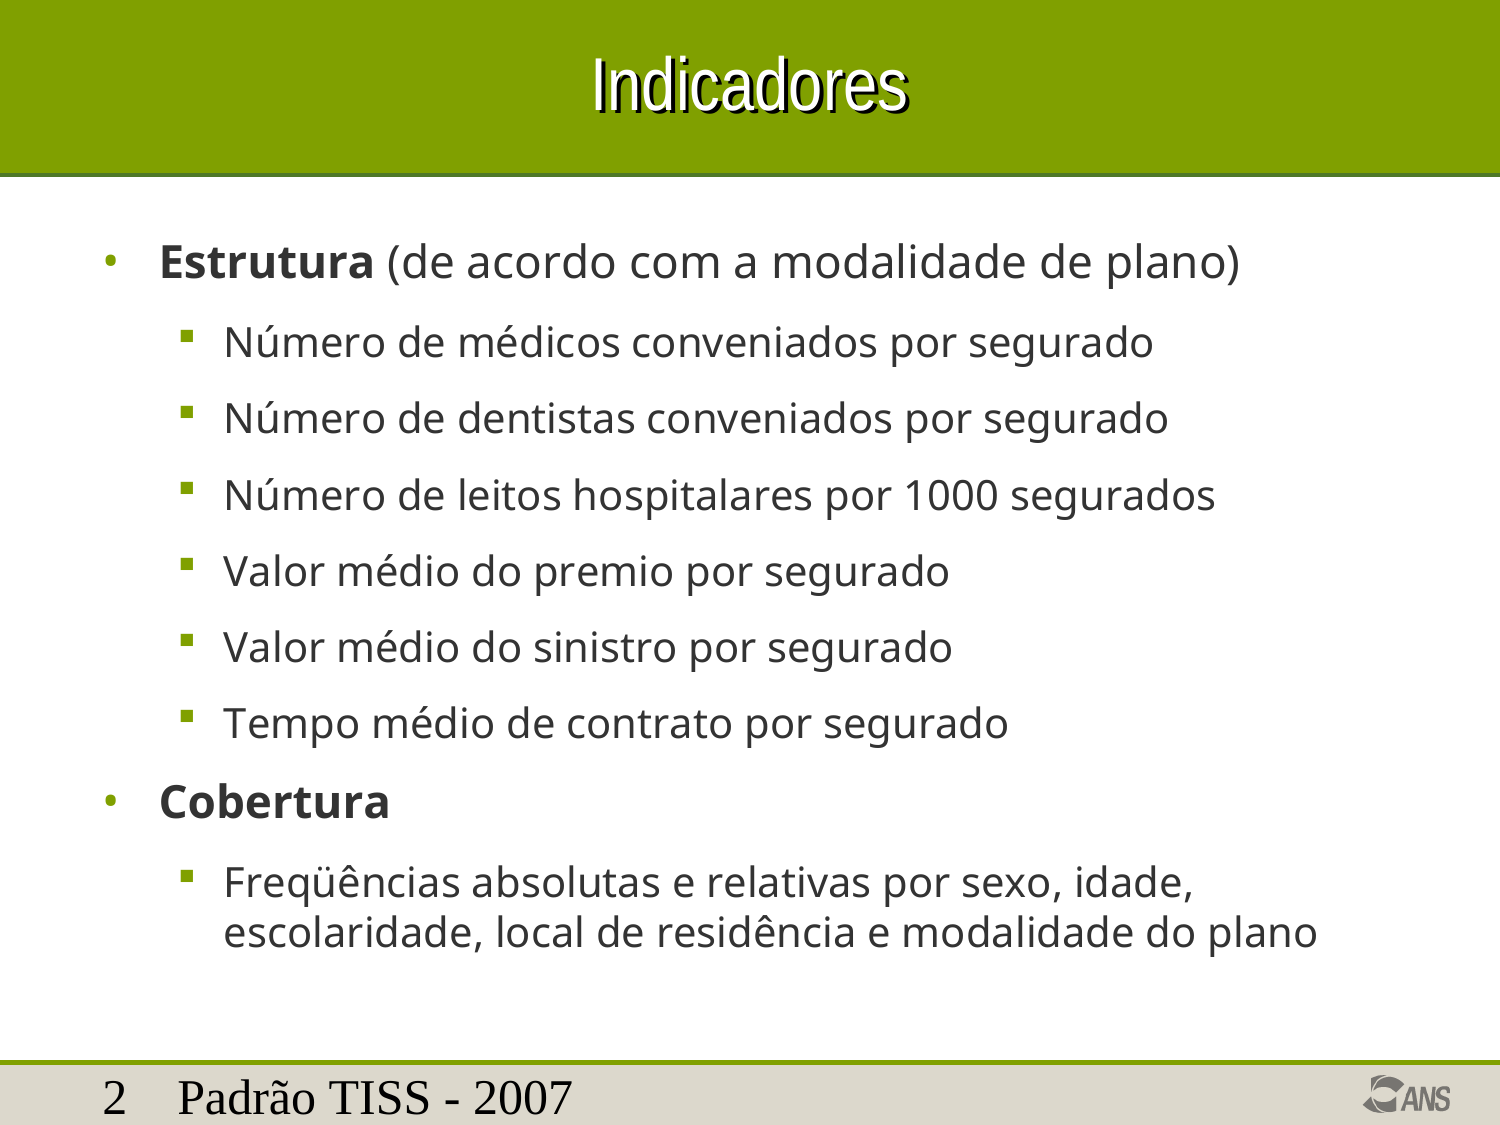

# Indicadores
Estrutura (de acordo com a modalidade de plano)
Número de médicos conveniados por segurado
Número de dentistas conveniados por segurado
Número de leitos hospitalares por 1000 segurados
Valor médio do premio por segurado
Valor médio do sinistro por segurado
Tempo médio de contrato por segurado
Cobertura
Freqüências absolutas e relativas por sexo, idade, escolaridade, local de residência e modalidade do plano
29
Padrão TISS - 2007